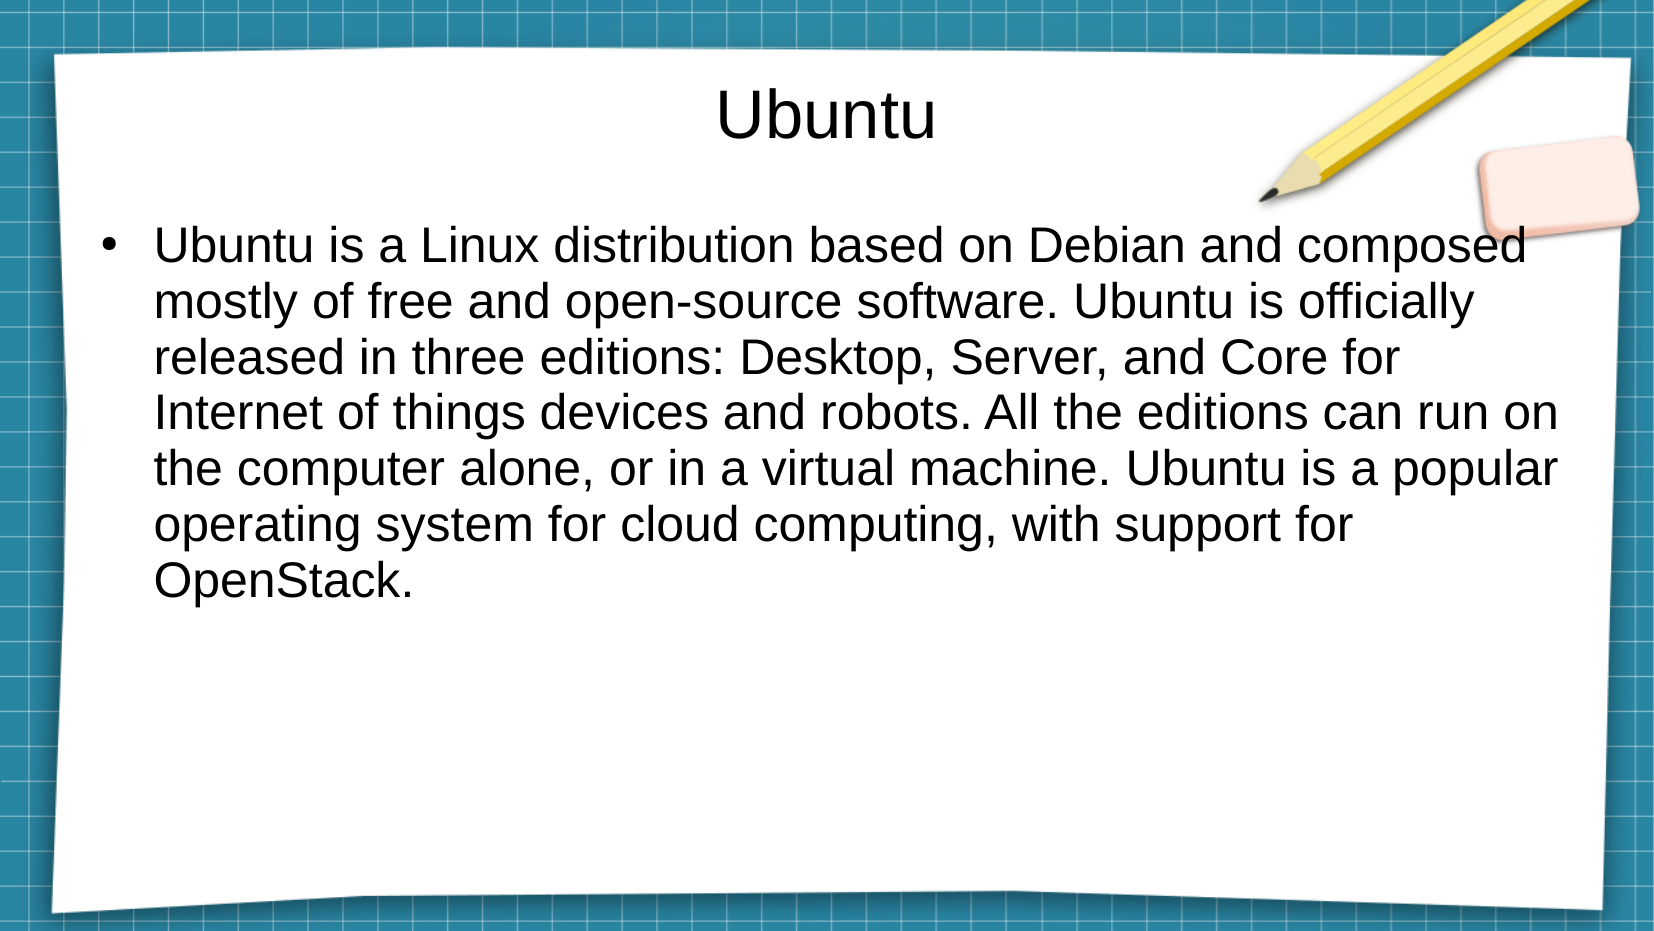

# Ubuntu
Ubuntu is a Linux distribution based on Debian and composed mostly of free and open-source software. Ubuntu is officially released in three editions: Desktop, Server, and Core for Internet of things devices and robots. All the editions can run on the computer alone, or in a virtual machine. Ubuntu is a popular operating system for cloud computing, with support for OpenStack.